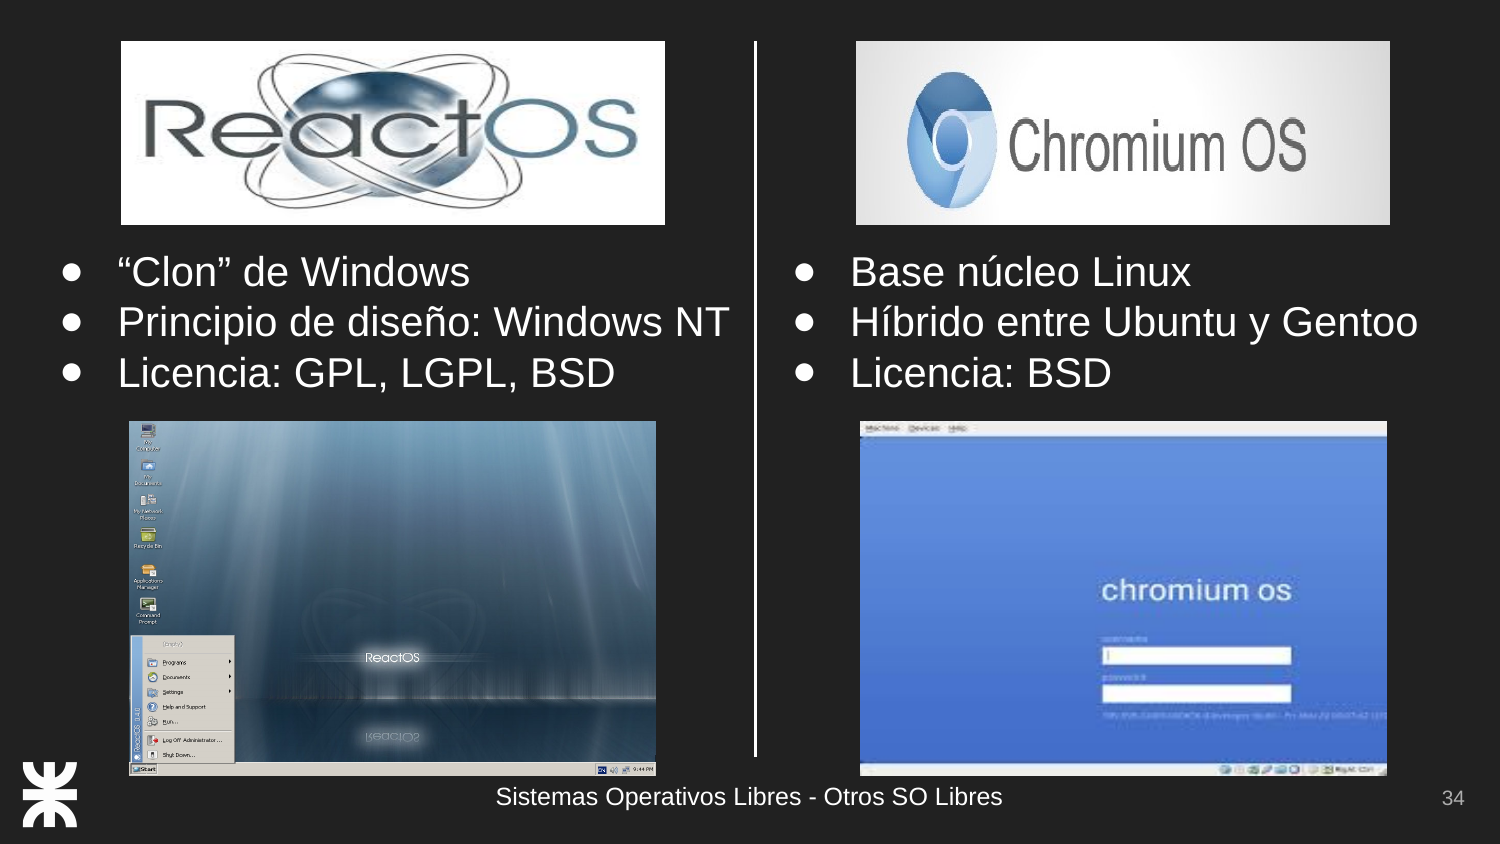

“Clon” de Windows
Principio de diseño: Windows NT
Licencia: GPL, LGPL, BSD
Base núcleo Linux
Híbrido entre Ubuntu y Gentoo
Licencia: BSD
# Sistemas Operativos Libres - Otros SO Libres